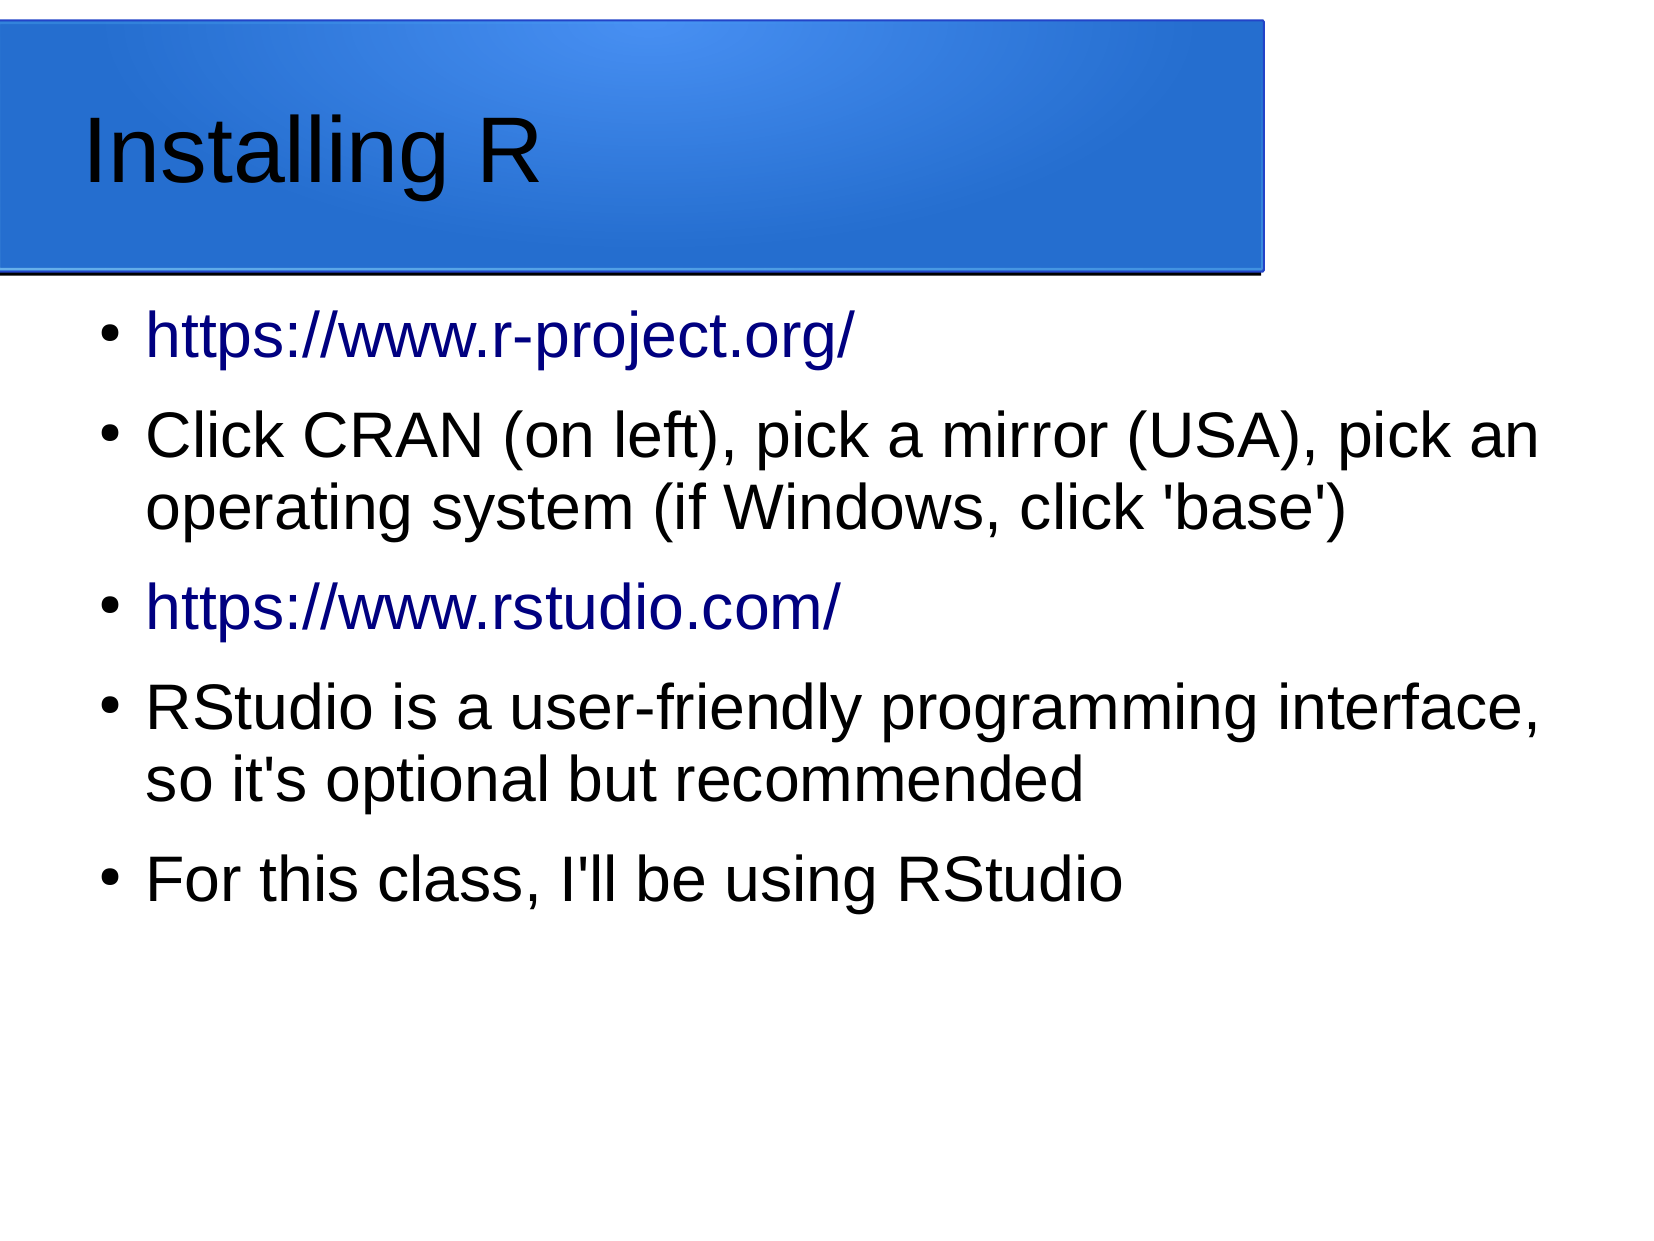

# Installing R
https://www.r-project.org/
Click CRAN (on left), pick a mirror (USA), pick an operating system (if Windows, click 'base')
https://www.rstudio.com/
RStudio is a user-friendly programming interface, so it's optional but recommended
For this class, I'll be using RStudio